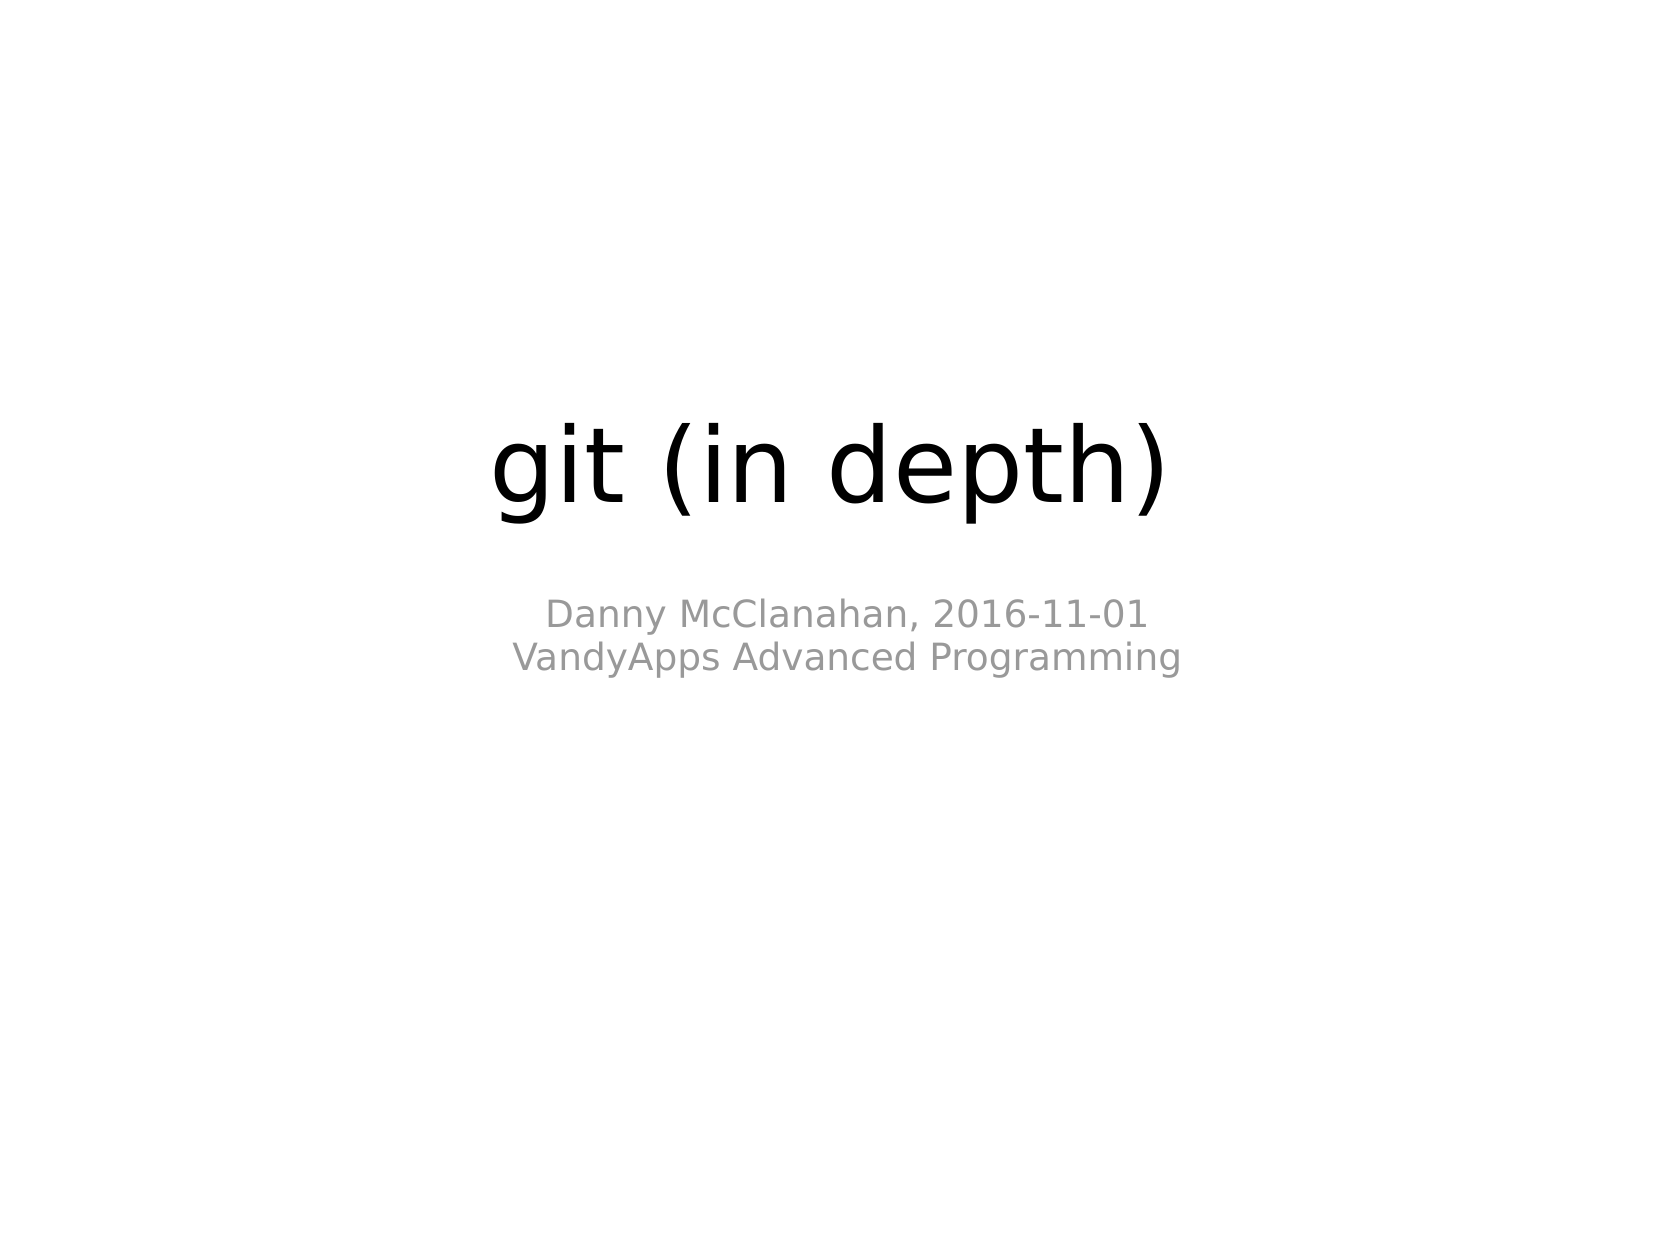

# git (in depth)
Danny McClanahan, 2016-11-01
VandyApps Advanced Programming